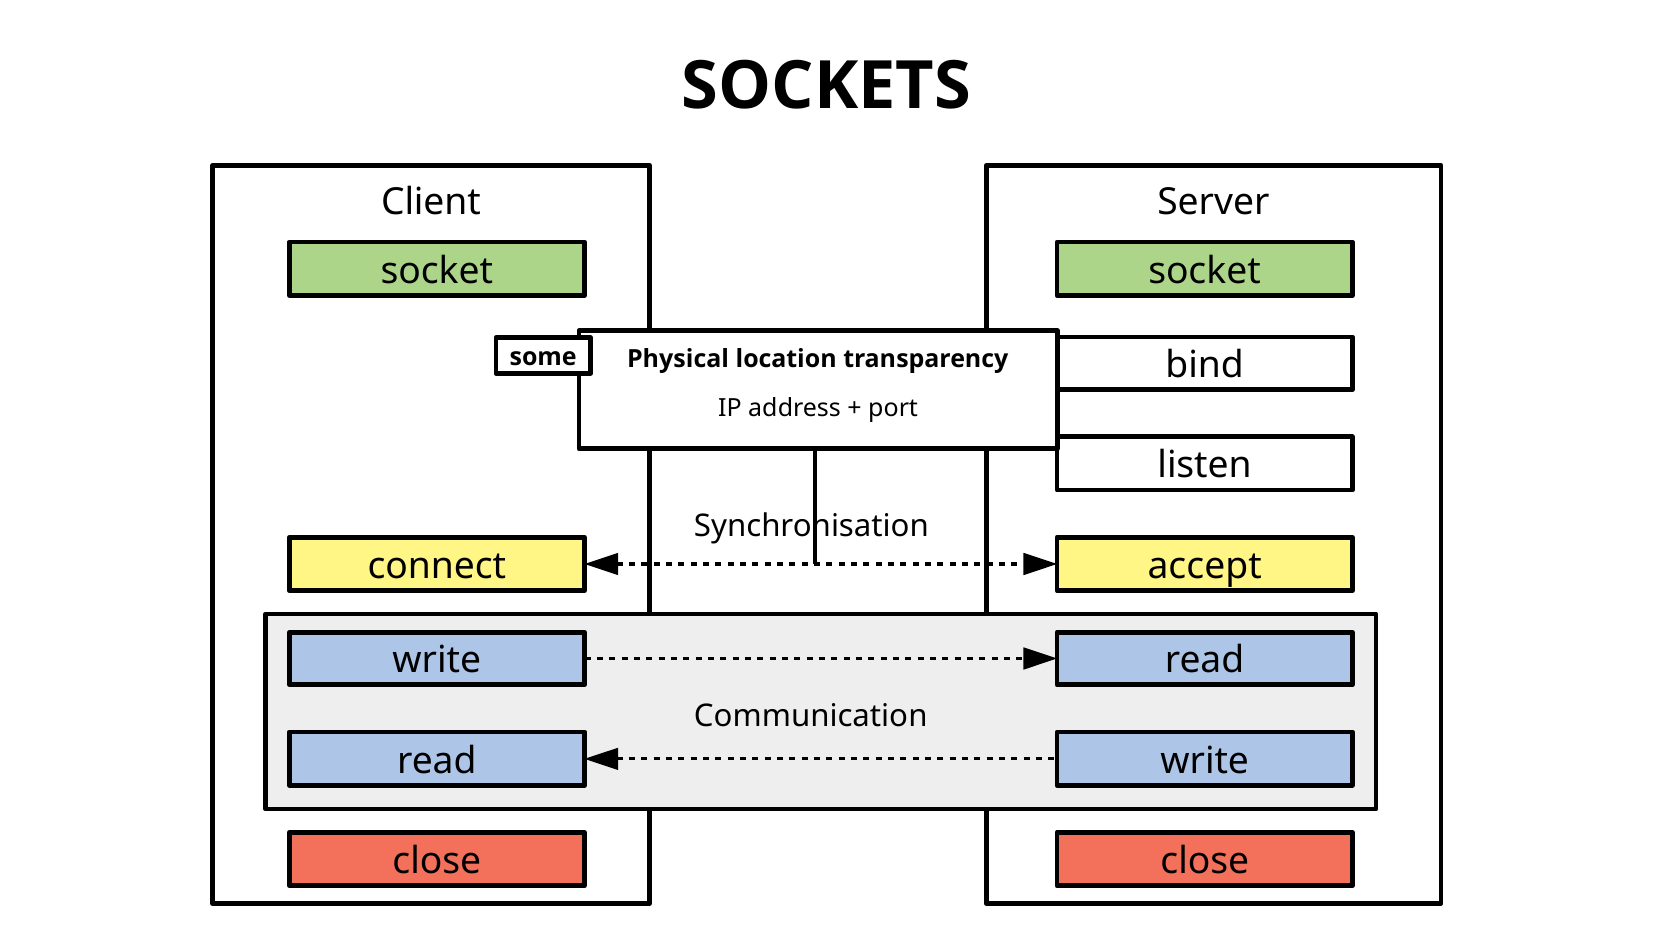

# SOCKETS
Client
Server
socket
socket
Physical location transparency
IP address + port
bind
some
listen
Synchronisation
connect
accept
write
read
Communication
read
write
close
close